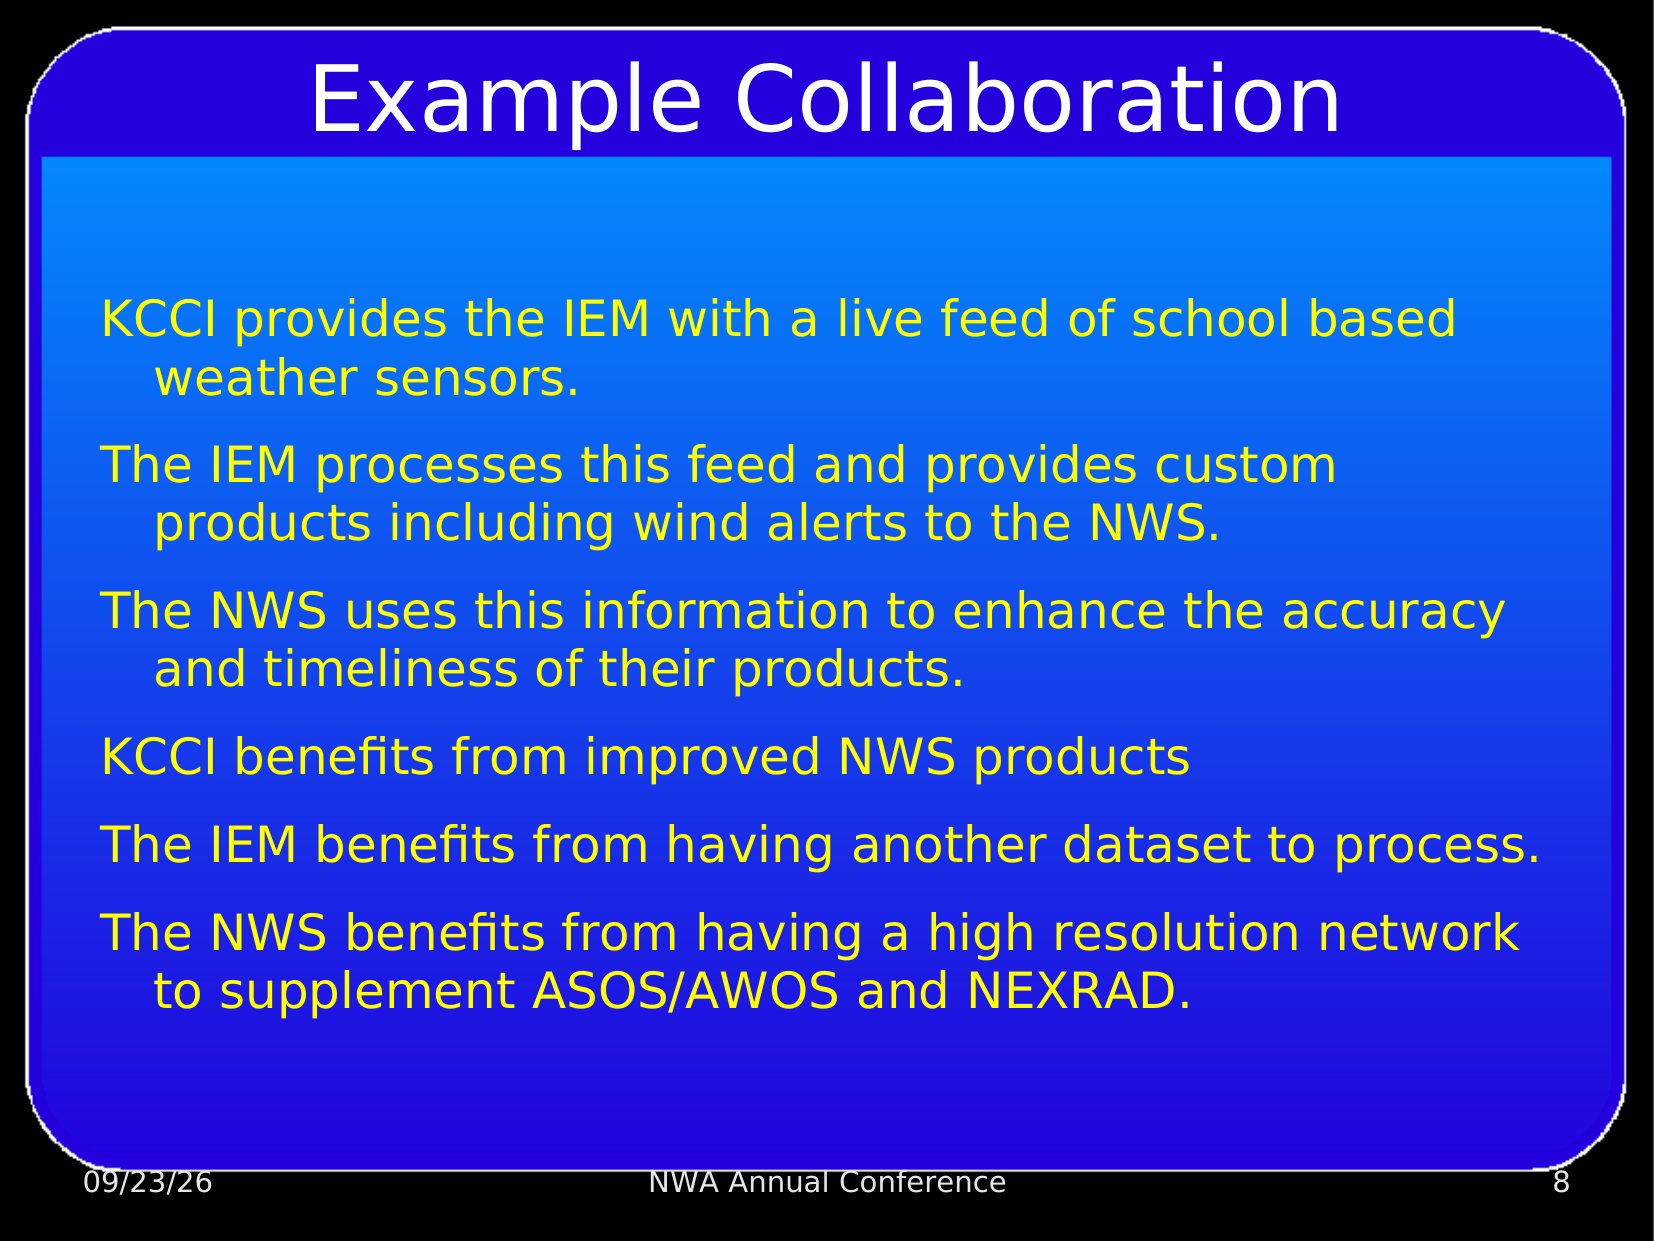

# Example Collaboration
KCCI provides the IEM with a live feed of school based weather sensors.
The IEM processes this feed and provides custom products including wind alerts to the NWS.
The NWS uses this information to enhance the accuracy and timeliness of their products.
KCCI benefits from improved NWS products
The IEM benefits from having another dataset to process.
The NWS benefits from having a high resolution network to supplement ASOS/AWOS and NEXRAD.
NWA Annual Conference
8